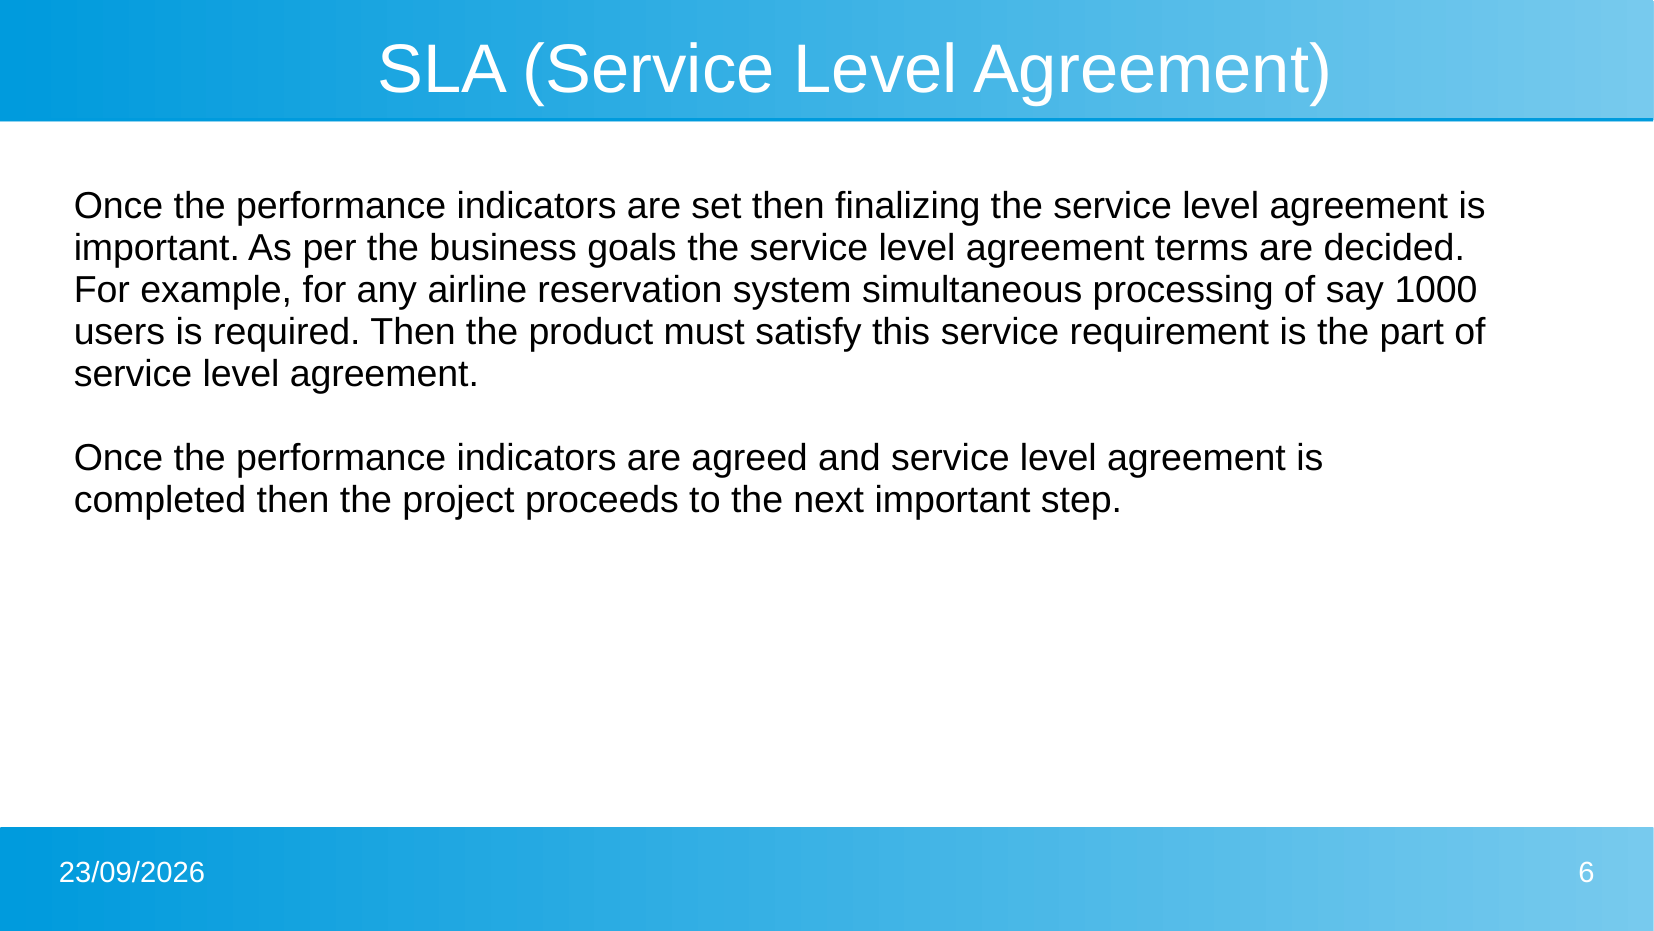

# SLA (Service Level Agreement)
Once the performance indicators are set then finalizing the service level agreement is important. As per the business goals the service level agreement terms are decided. For example, for any airline reservation system simultaneous processing of say 1000 users is required. Then the product must satisfy this service requirement is the part of service level agreement.
Once the performance indicators are agreed and service level agreement is completed then the project proceeds to the next important step.
6